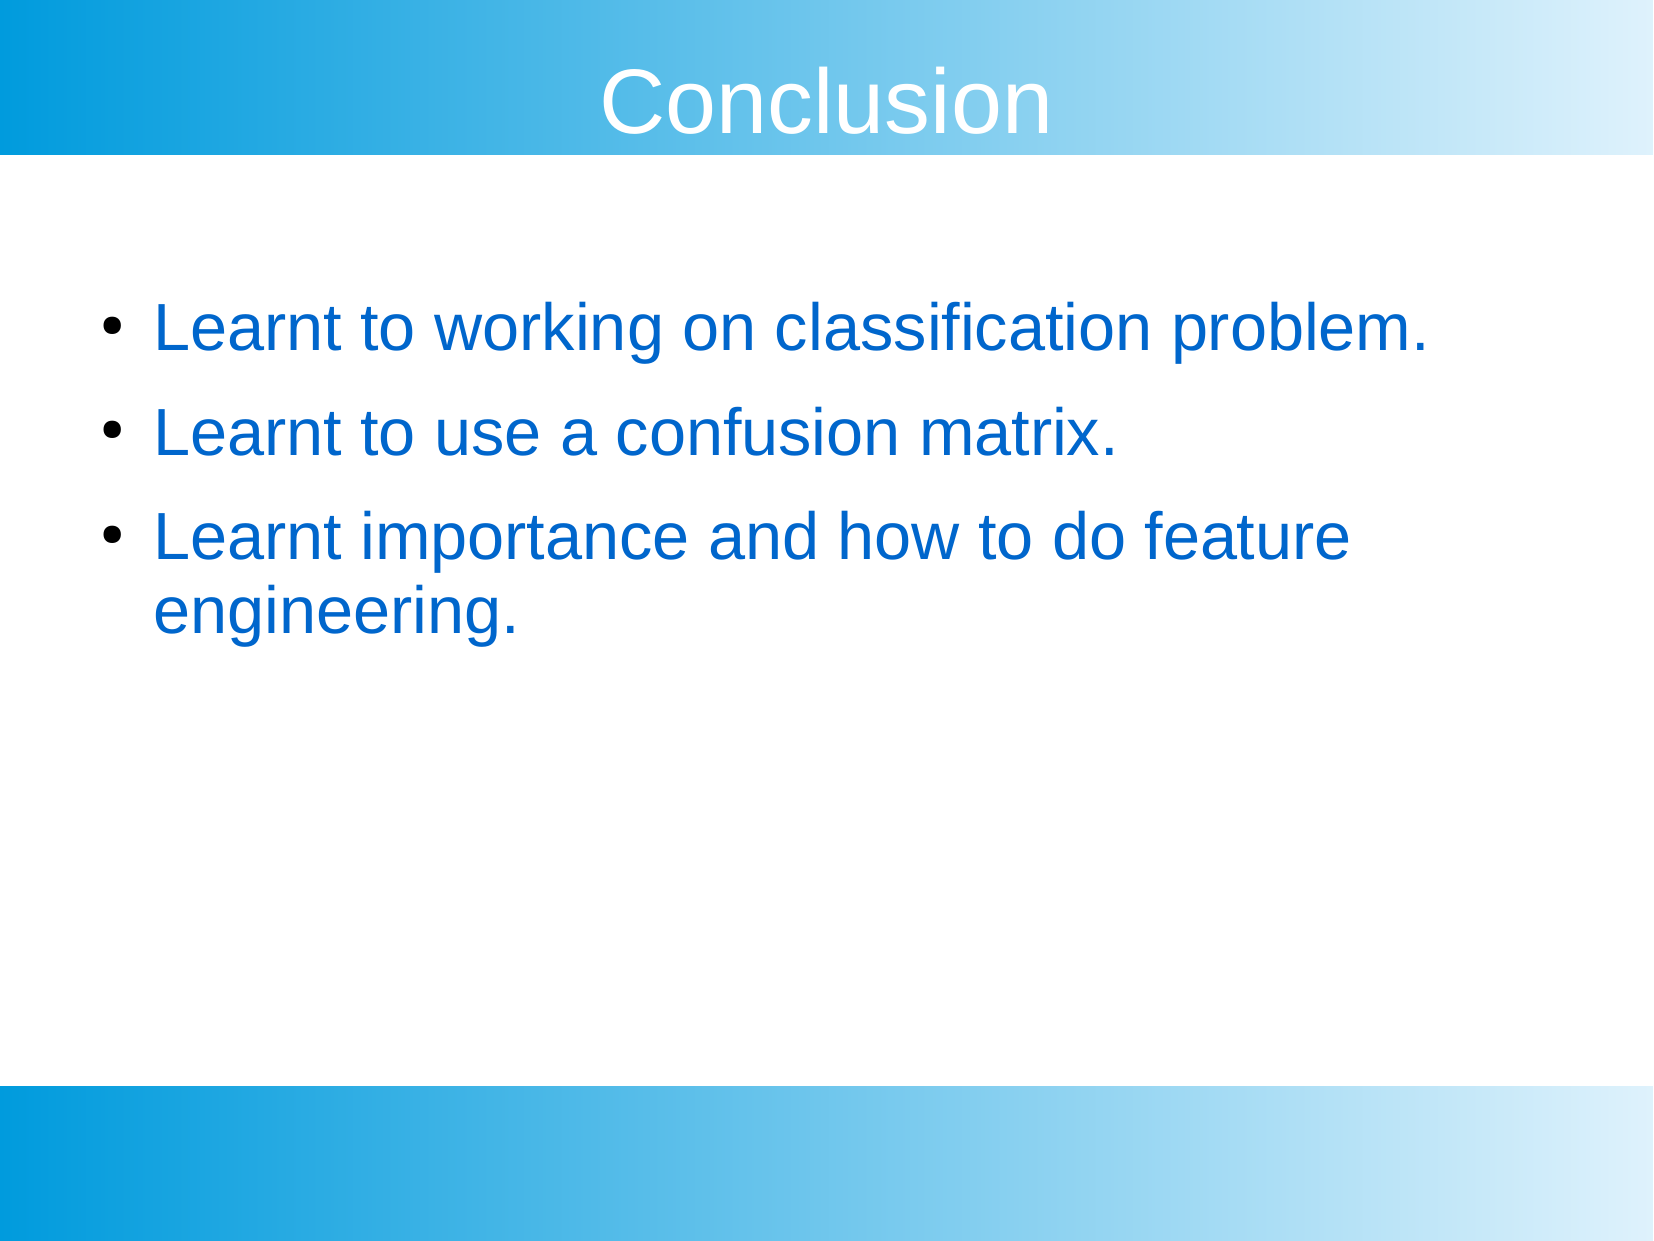

# Conclusion
Learnt to working on classification problem.
Learnt to use a confusion matrix.
Learnt importance and how to do feature engineering.